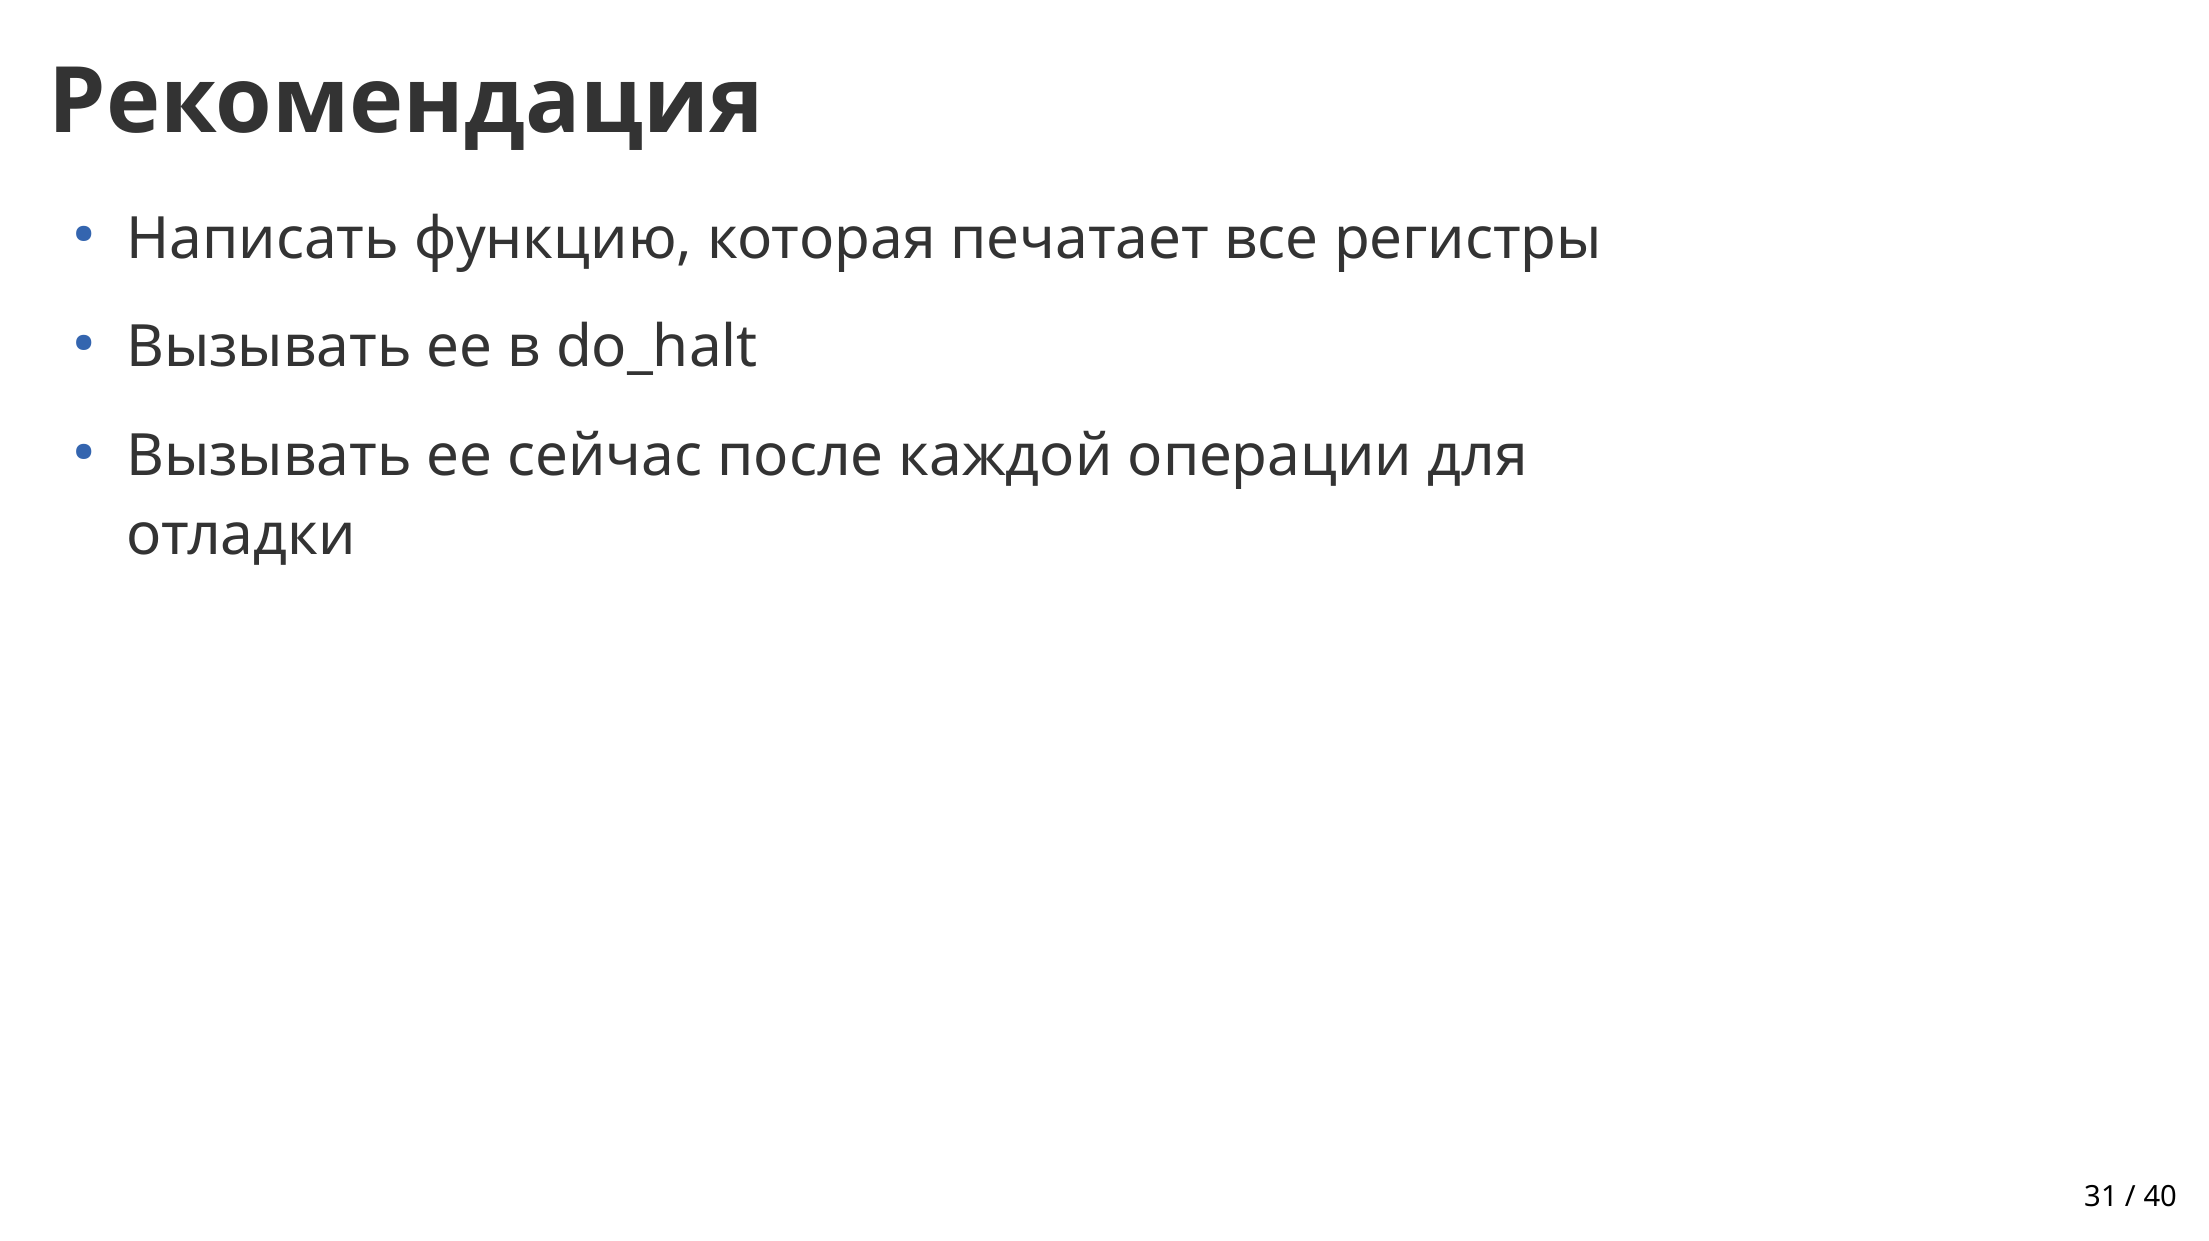

# Рекомендация
Написать функцию, которая печатает все регистры
Вызывать ее в do_halt
Вызывать ее сейчас после каждой операции для отладки
31